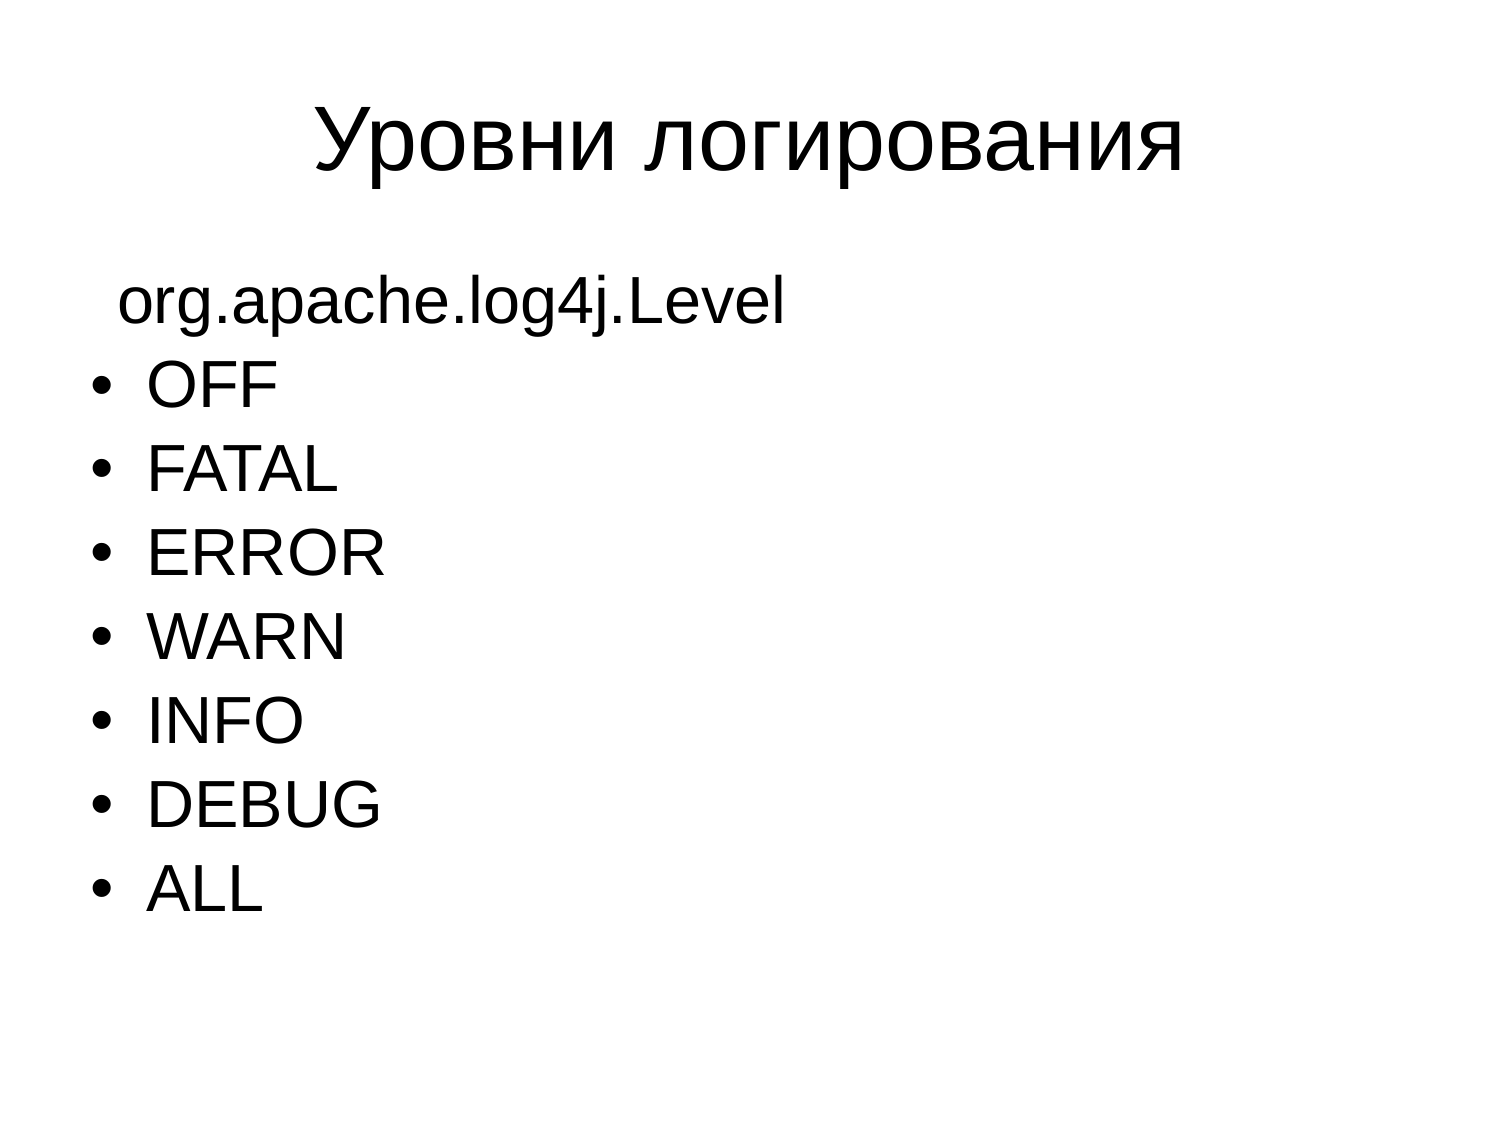

# Уровни логирования
org.apache.log4j.Level
OFF
FATAL
ERROR
WARN
INFO
DEBUG
ALL